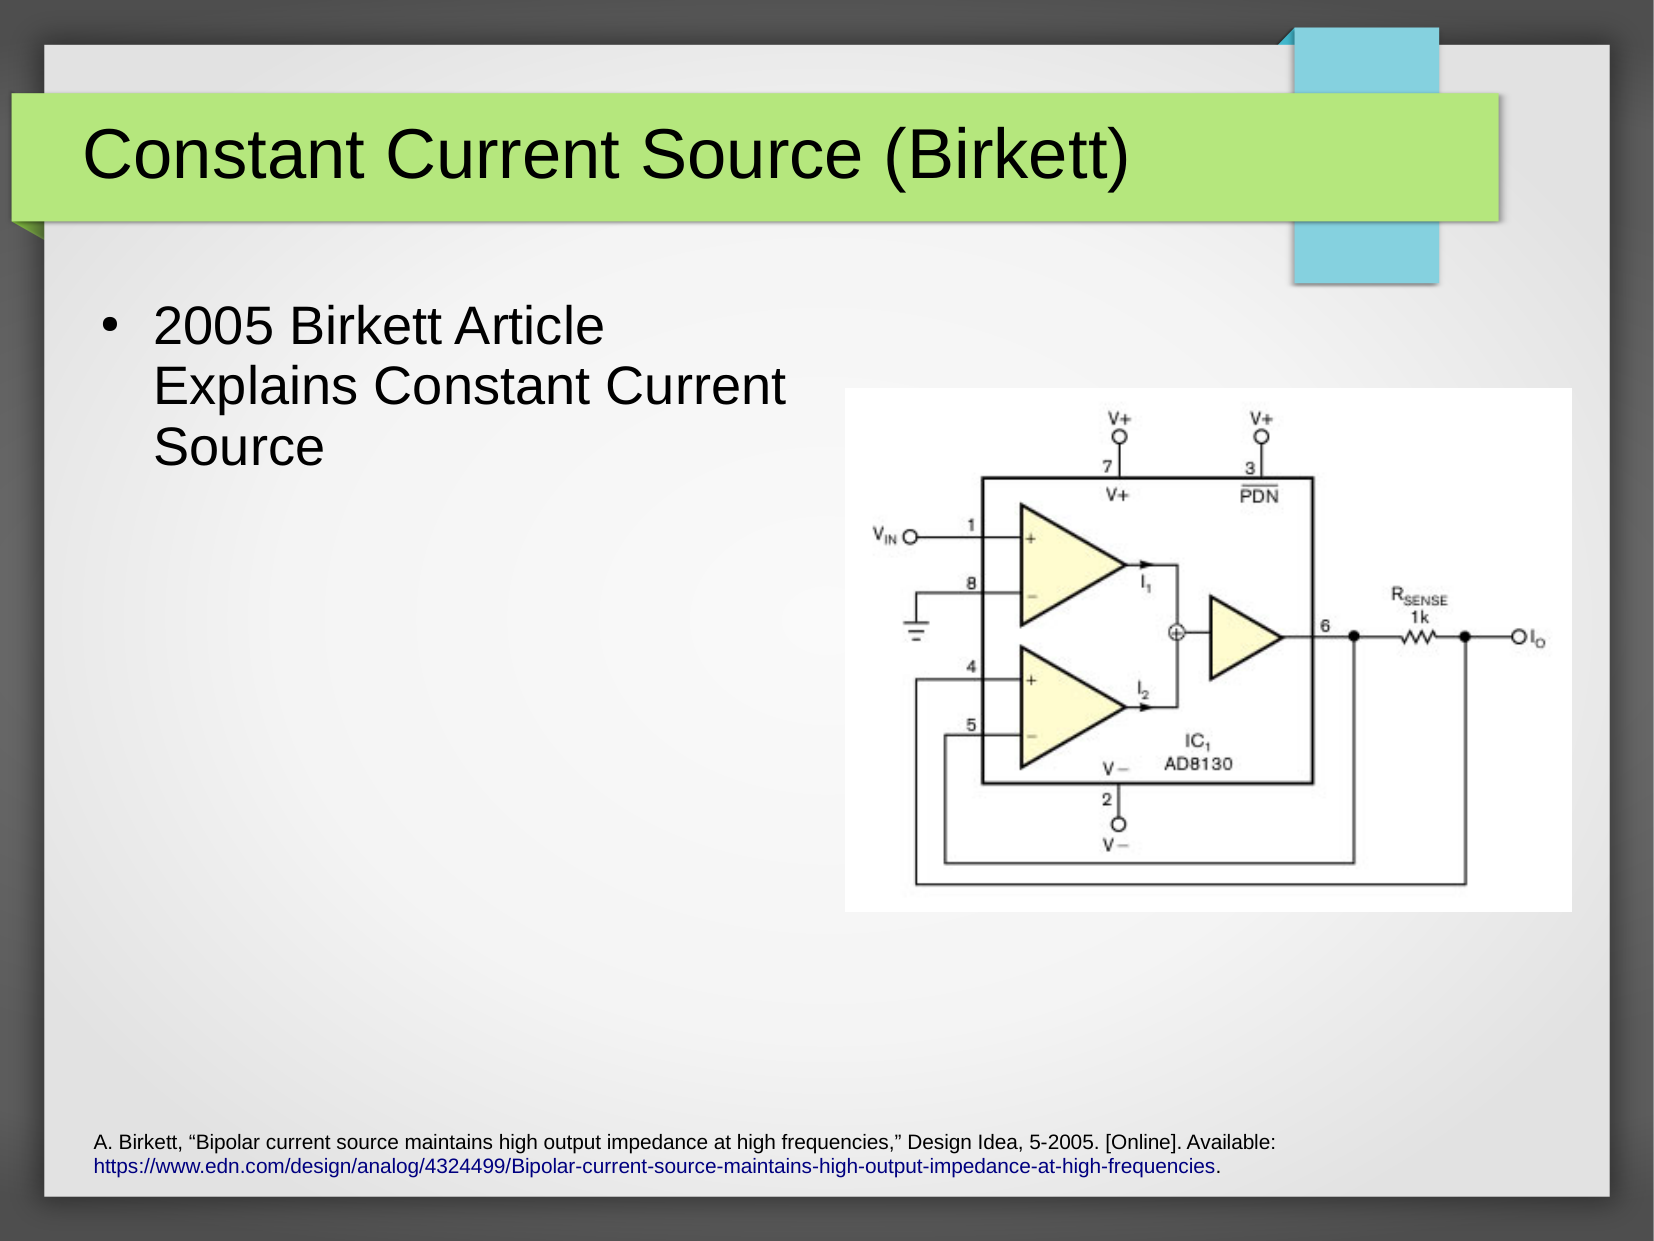

# Constant Current Source (Birkett)
2005 Birkett Article Explains Constant Current Source
A. Birkett, “Bipolar current source maintains high output impedance at high frequencies,” Design Idea, 5-2005. [Online]. Available: https://www.edn.com/design/analog/4324499/Bipolar-current-source-maintains-high-output-impedance-at-high-frequencies.